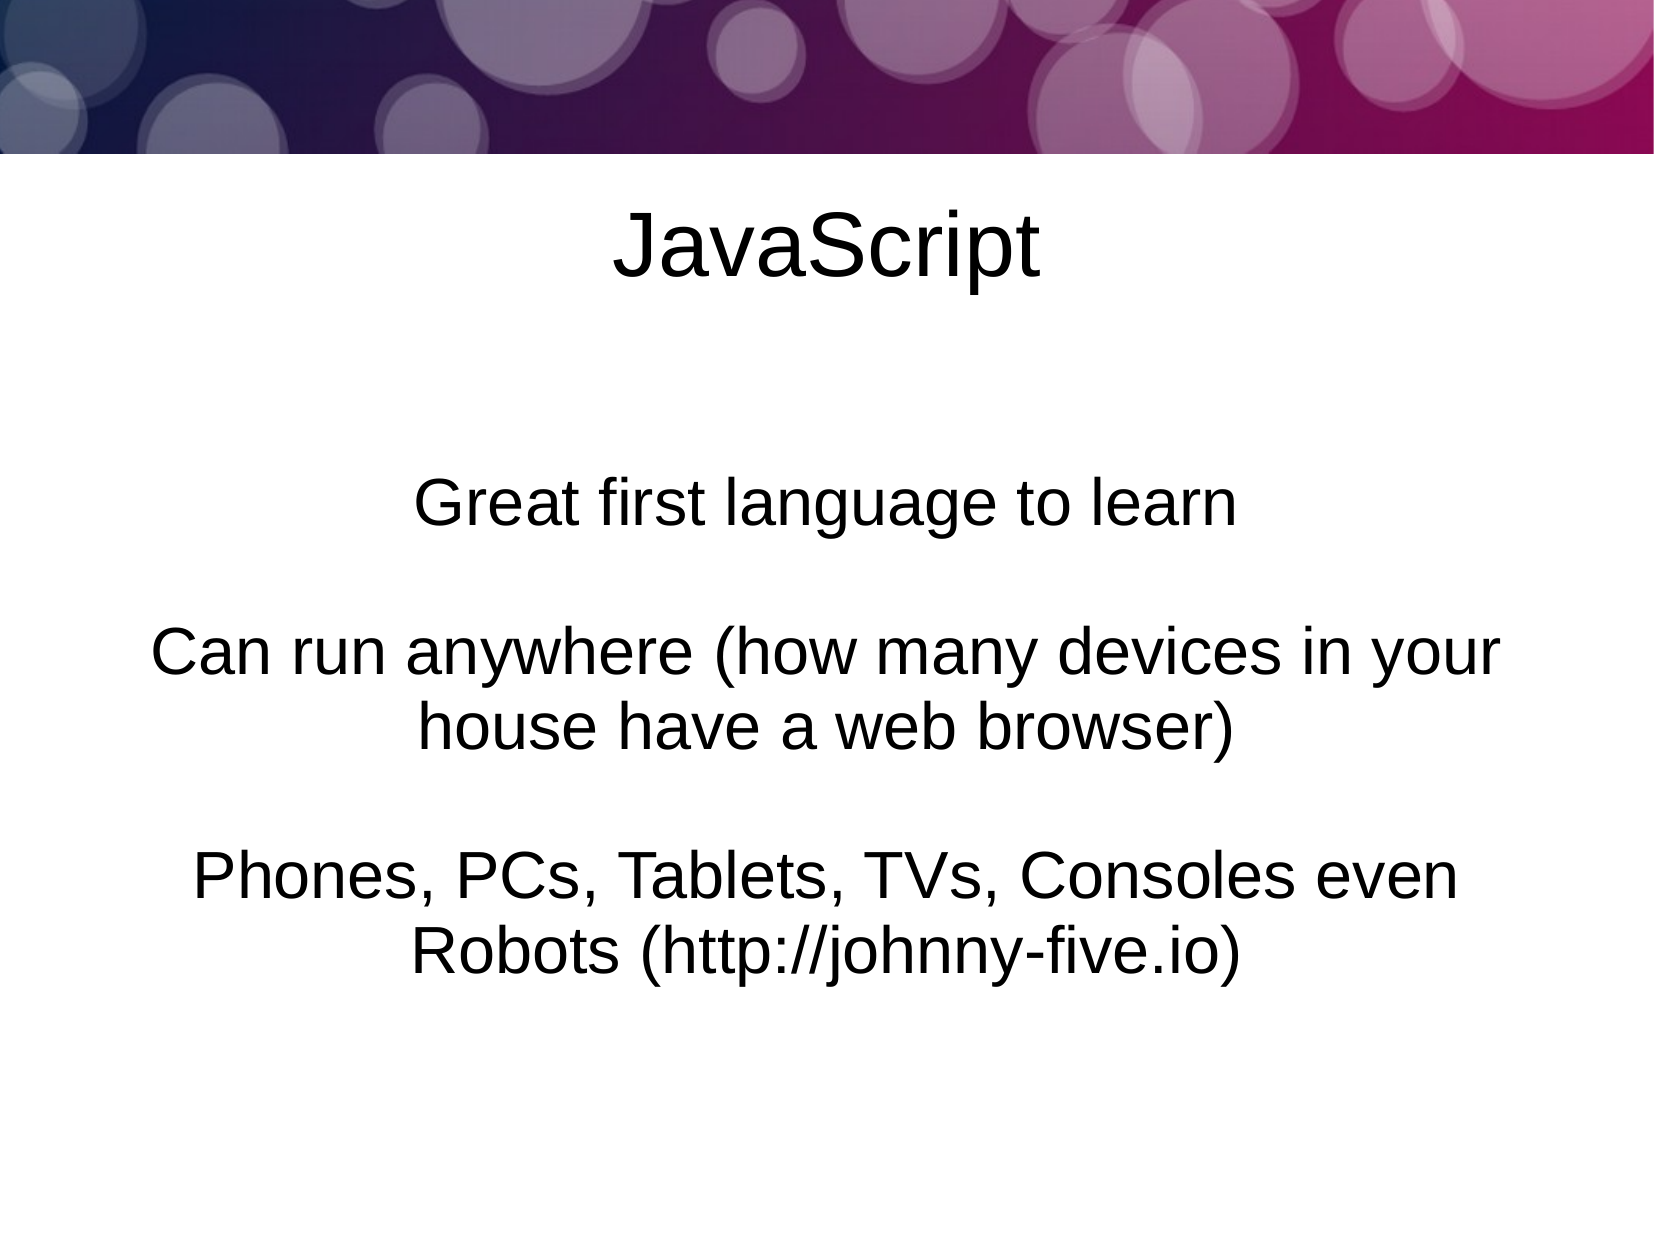

# JavaScript
Great first language to learn
Can run anywhere (how many devices in your house have a web browser)
Phones, PCs, Tablets, TVs, Consoles even Robots (http://johnny-five.io)